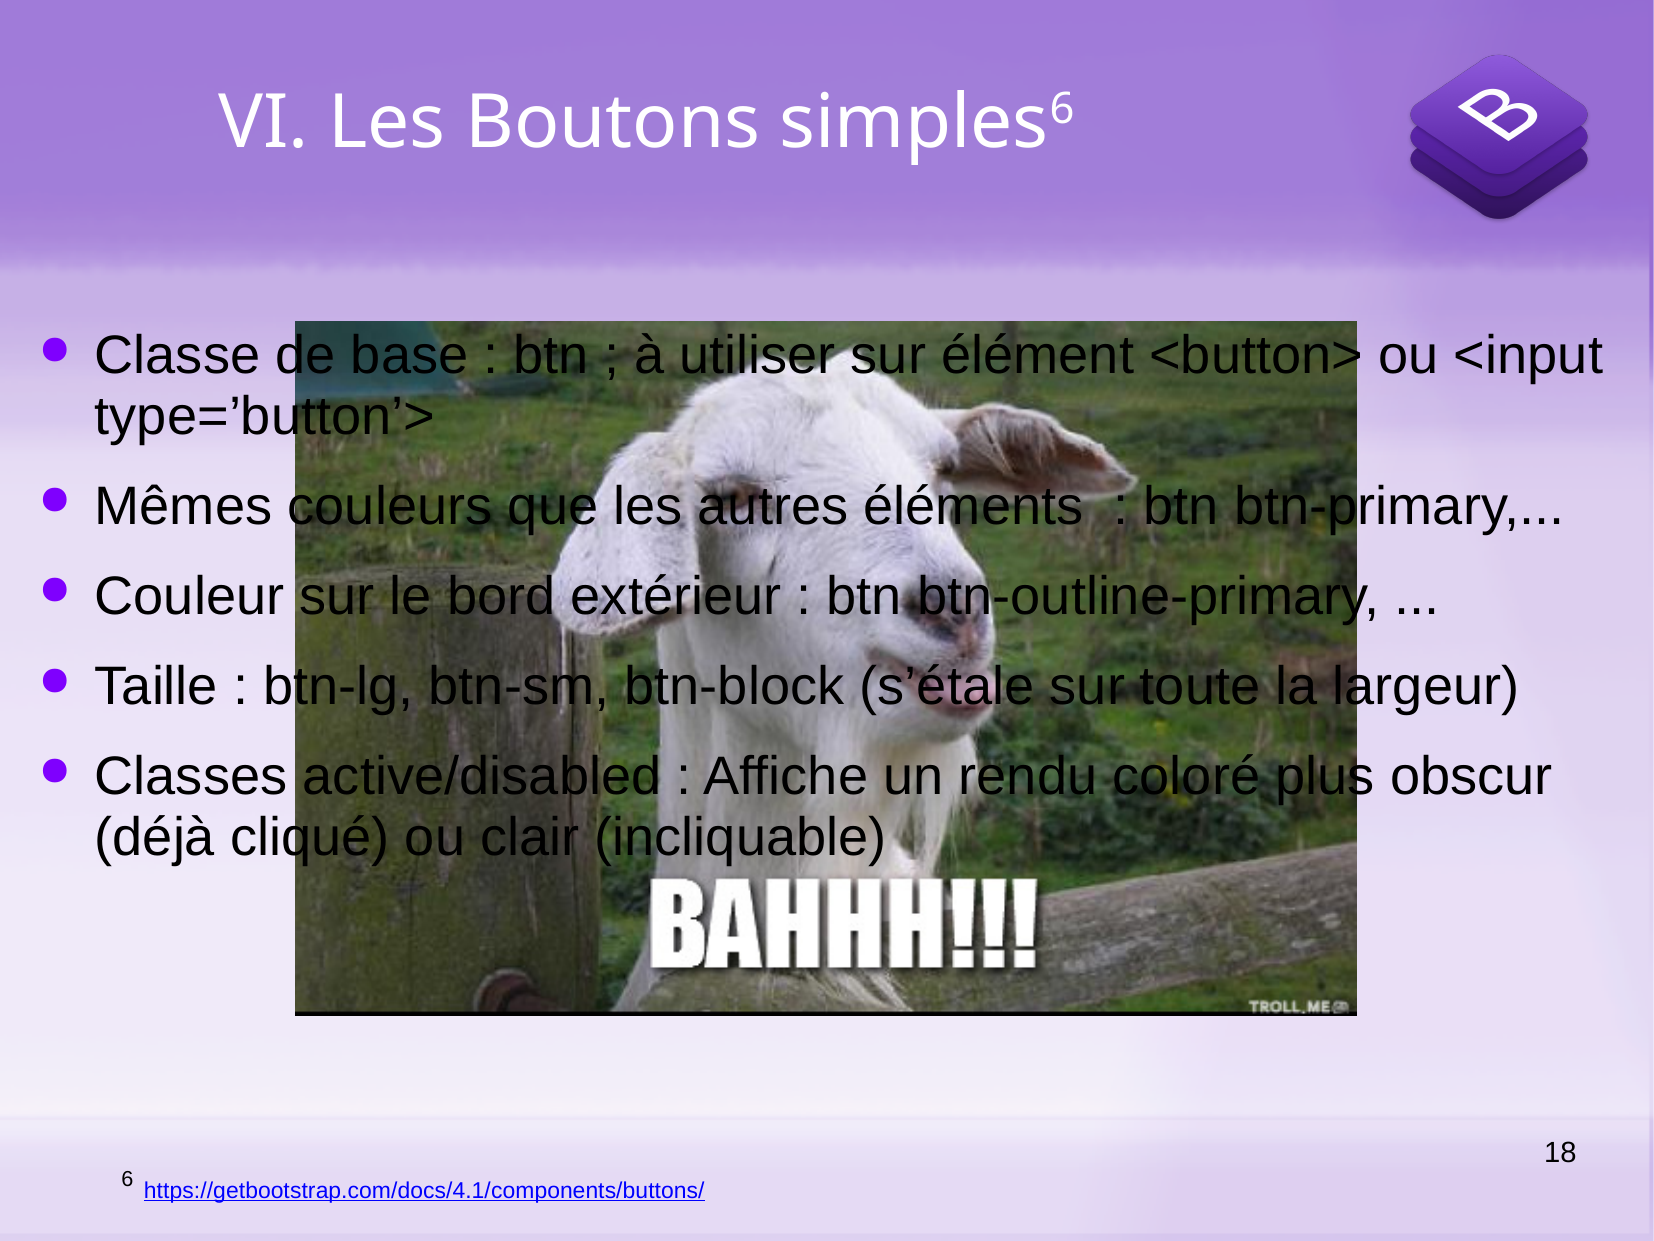

# VI. Les Boutons simples6
Classe de base : btn ; à utiliser sur élément <button> ou <input type=’button’>
Mêmes couleurs que les autres éléments  : btn btn-primary,...
Couleur sur le bord extérieur : btn btn-outline-primary, ...
Taille : btn-lg, btn-sm, btn-block (s’étale sur toute la largeur)
Classes active/disabled : Affiche un rendu coloré plus obscur (déjà cliqué) ou clair (incliquable)
18
6 https://getbootstrap.com/docs/4.1/components/buttons/